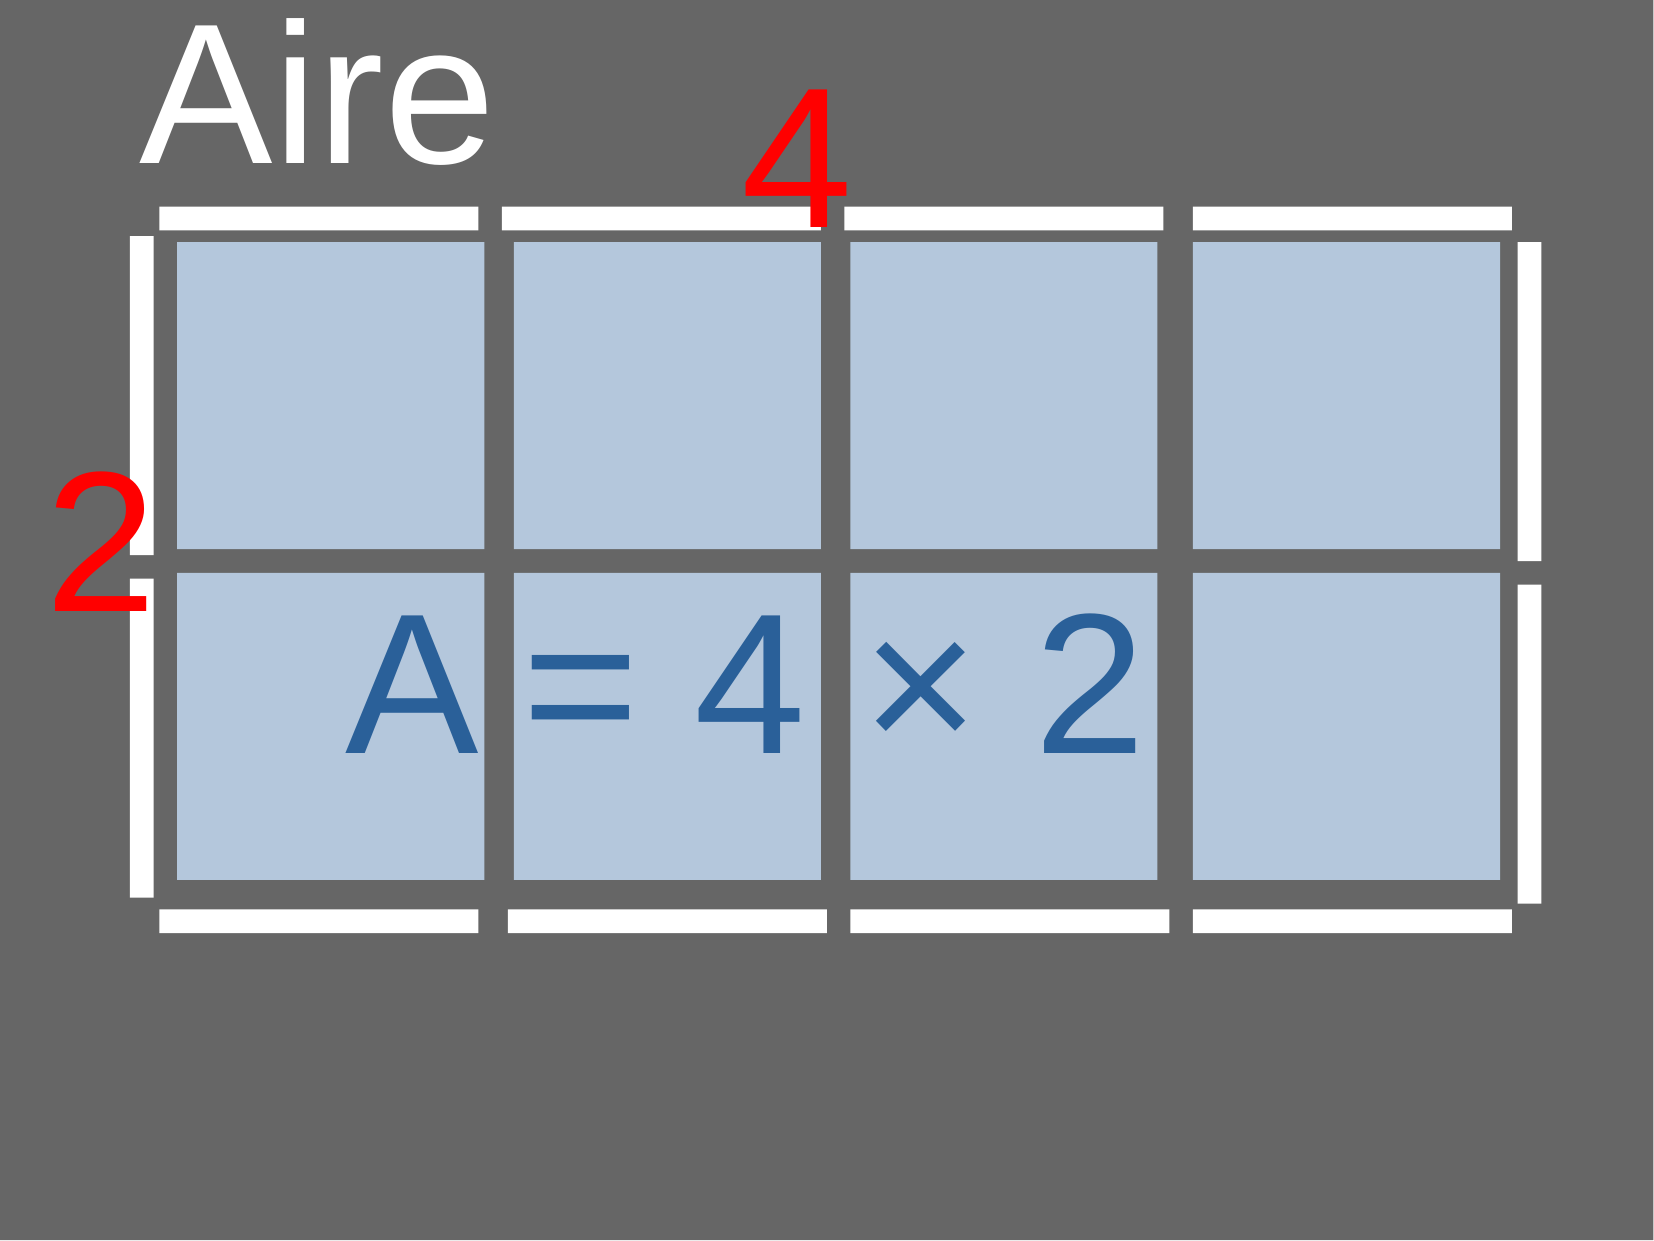

# Aire
4
2
A = 4 × 2